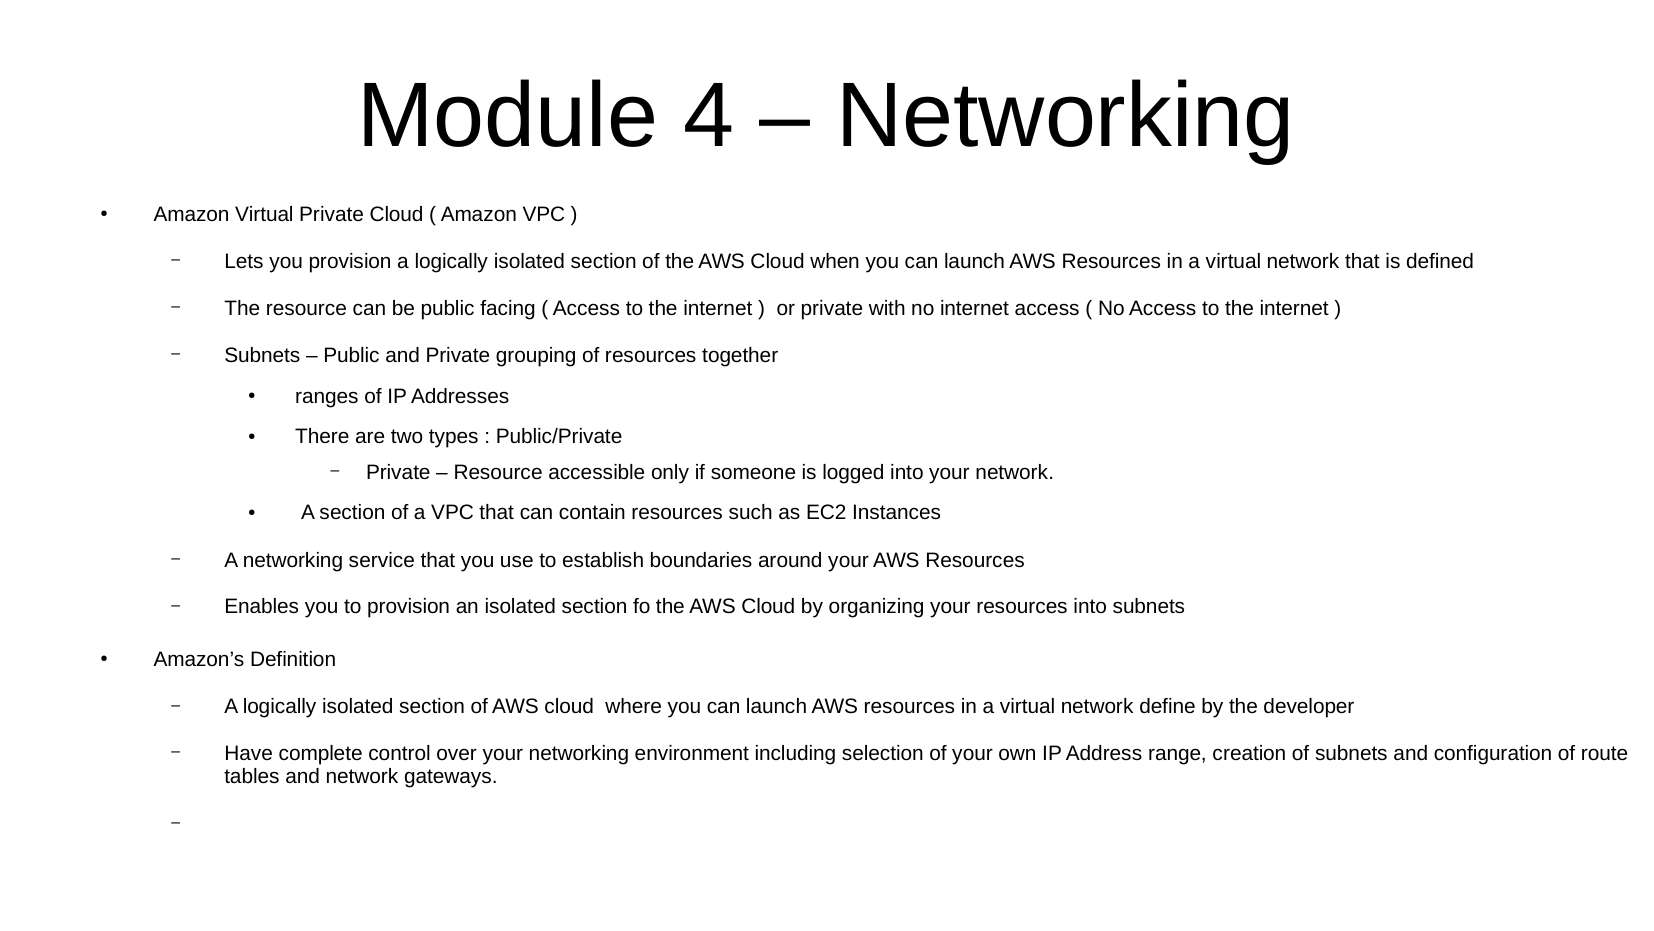

# Module 4 – Networking
Amazon Virtual Private Cloud ( Amazon VPC )
Lets you provision a logically isolated section of the AWS Cloud when you can launch AWS Resources in a virtual network that is defined
The resource can be public facing ( Access to the internet ) or private with no internet access ( No Access to the internet )
Subnets – Public and Private grouping of resources together
ranges of IP Addresses
There are two types : Public/Private
Private – Resource accessible only if someone is logged into your network.
 A section of a VPC that can contain resources such as EC2 Instances
A networking service that you use to establish boundaries around your AWS Resources
Enables you to provision an isolated section fo the AWS Cloud by organizing your resources into subnets
Amazon’s Definition
A logically isolated section of AWS cloud where you can launch AWS resources in a virtual network define by the developer
Have complete control over your networking environment including selection of your own IP Address range, creation of subnets and configuration of route tables and network gateways.